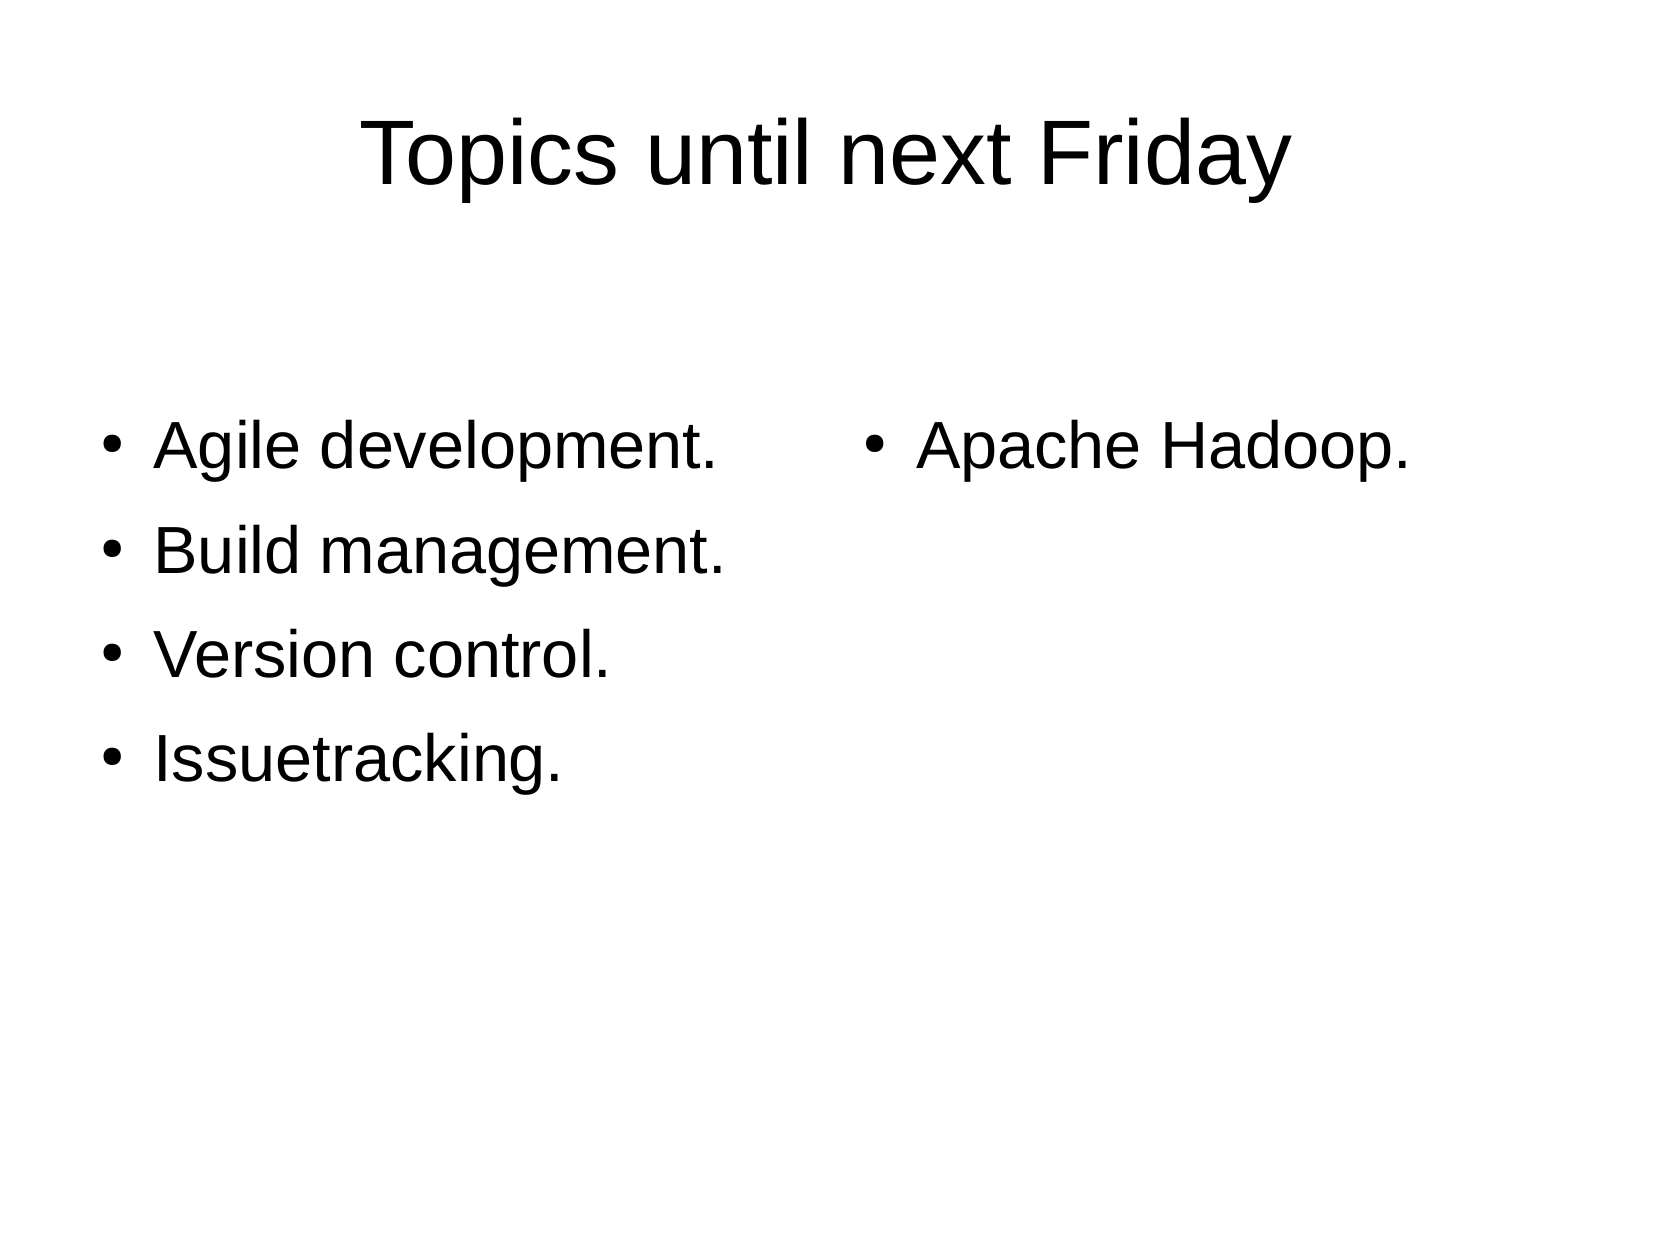

# Topics until next Friday
Agile development.
Build management.
Version control.
Issuetracking.
Apache Hadoop.